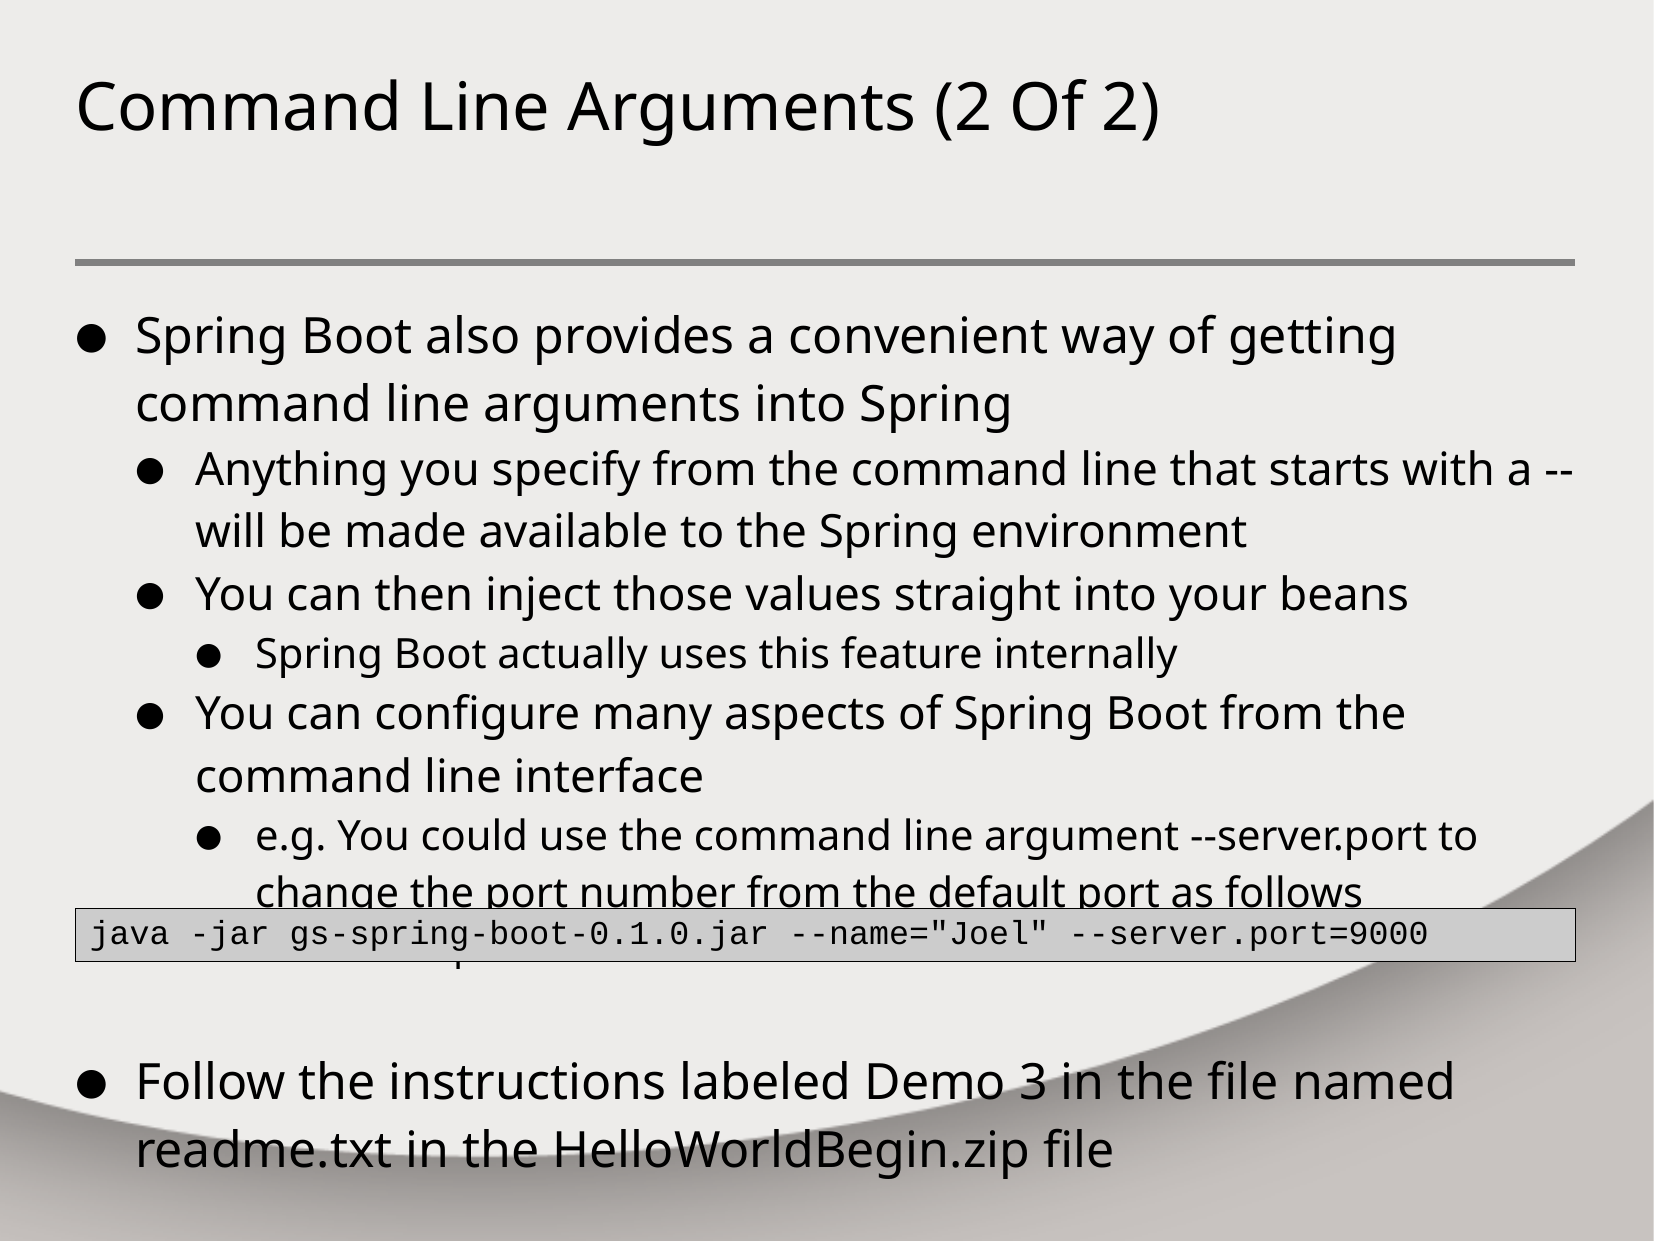

# Command Line Arguments (2 Of 2)
Spring Boot also provides a convenient way of getting command line arguments into Spring
Anything you specify from the command line that starts with a -- will be made available to the Spring environment
You can then inject those values straight into your beans
Spring Boot actually uses this feature internally
You can configure many aspects of Spring Boot from the command line interface
e.g. You could use the command line argument --server.port to change the port number from the default port as follows
--server.port=9000
Follow the instructions labeled Demo 3 in the file named readme.txt in the HelloWorldBegin.zip file
java -jar gs-spring-boot-0.1.0.jar --name="Joel" --server.port=9000